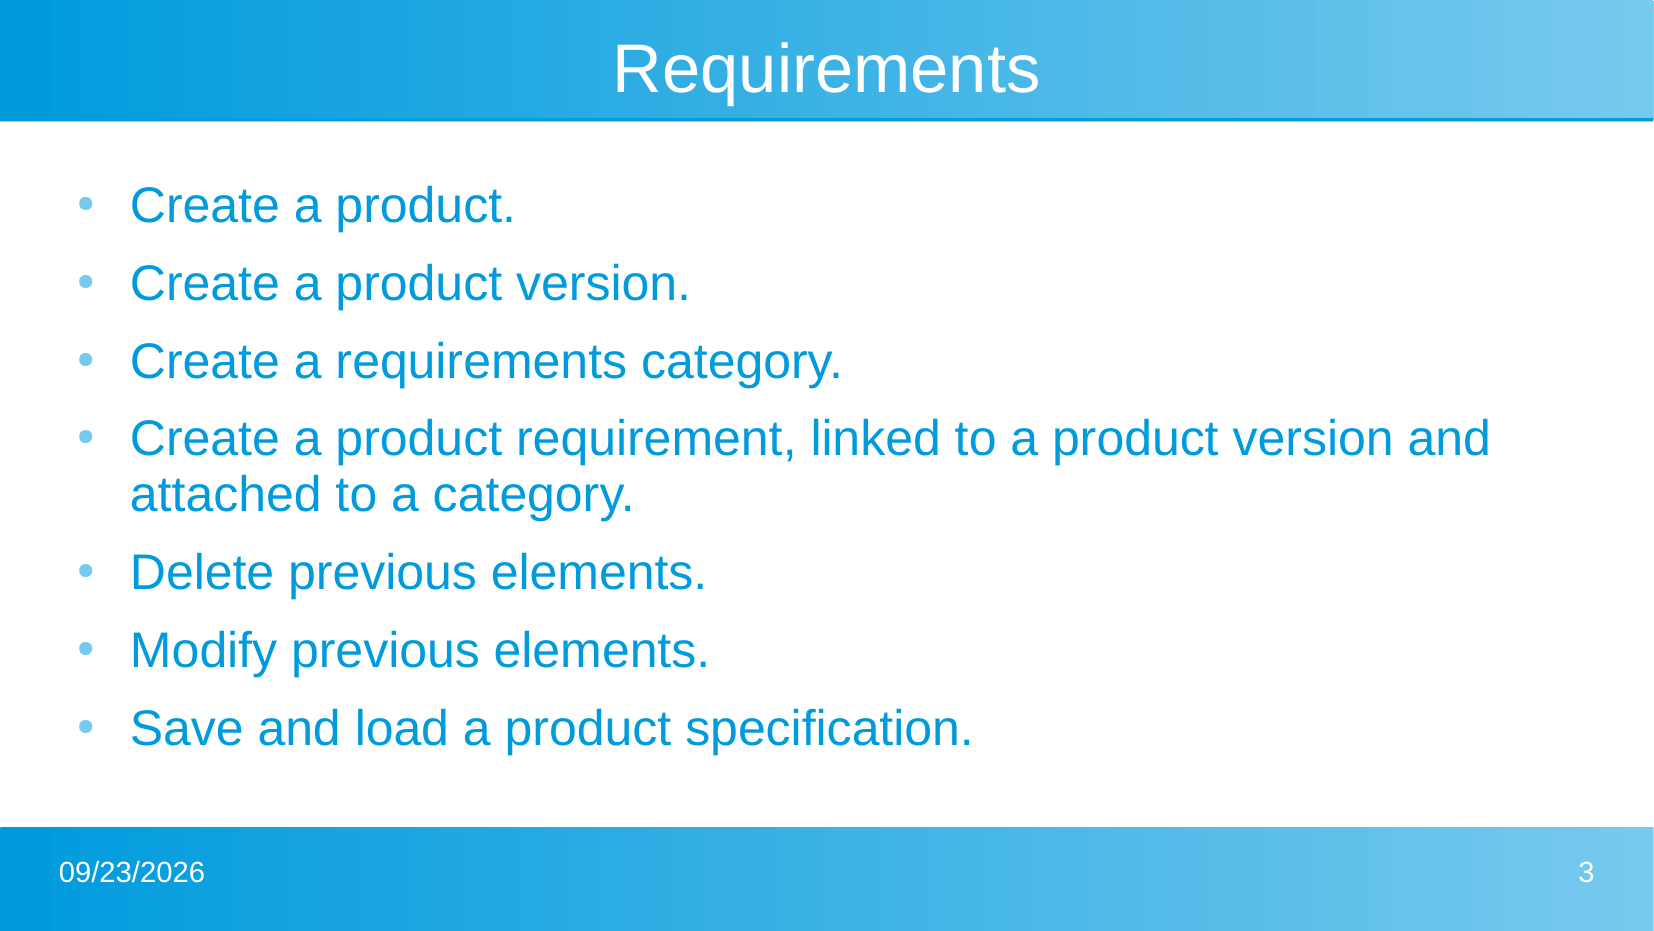

# Requirements
Create a product.
Create a product version.
Create a requirements category.
Create a product requirement, linked to a product version and attached to a category.
Delete previous elements.
Modify previous elements.
Save and load a product specification.
3